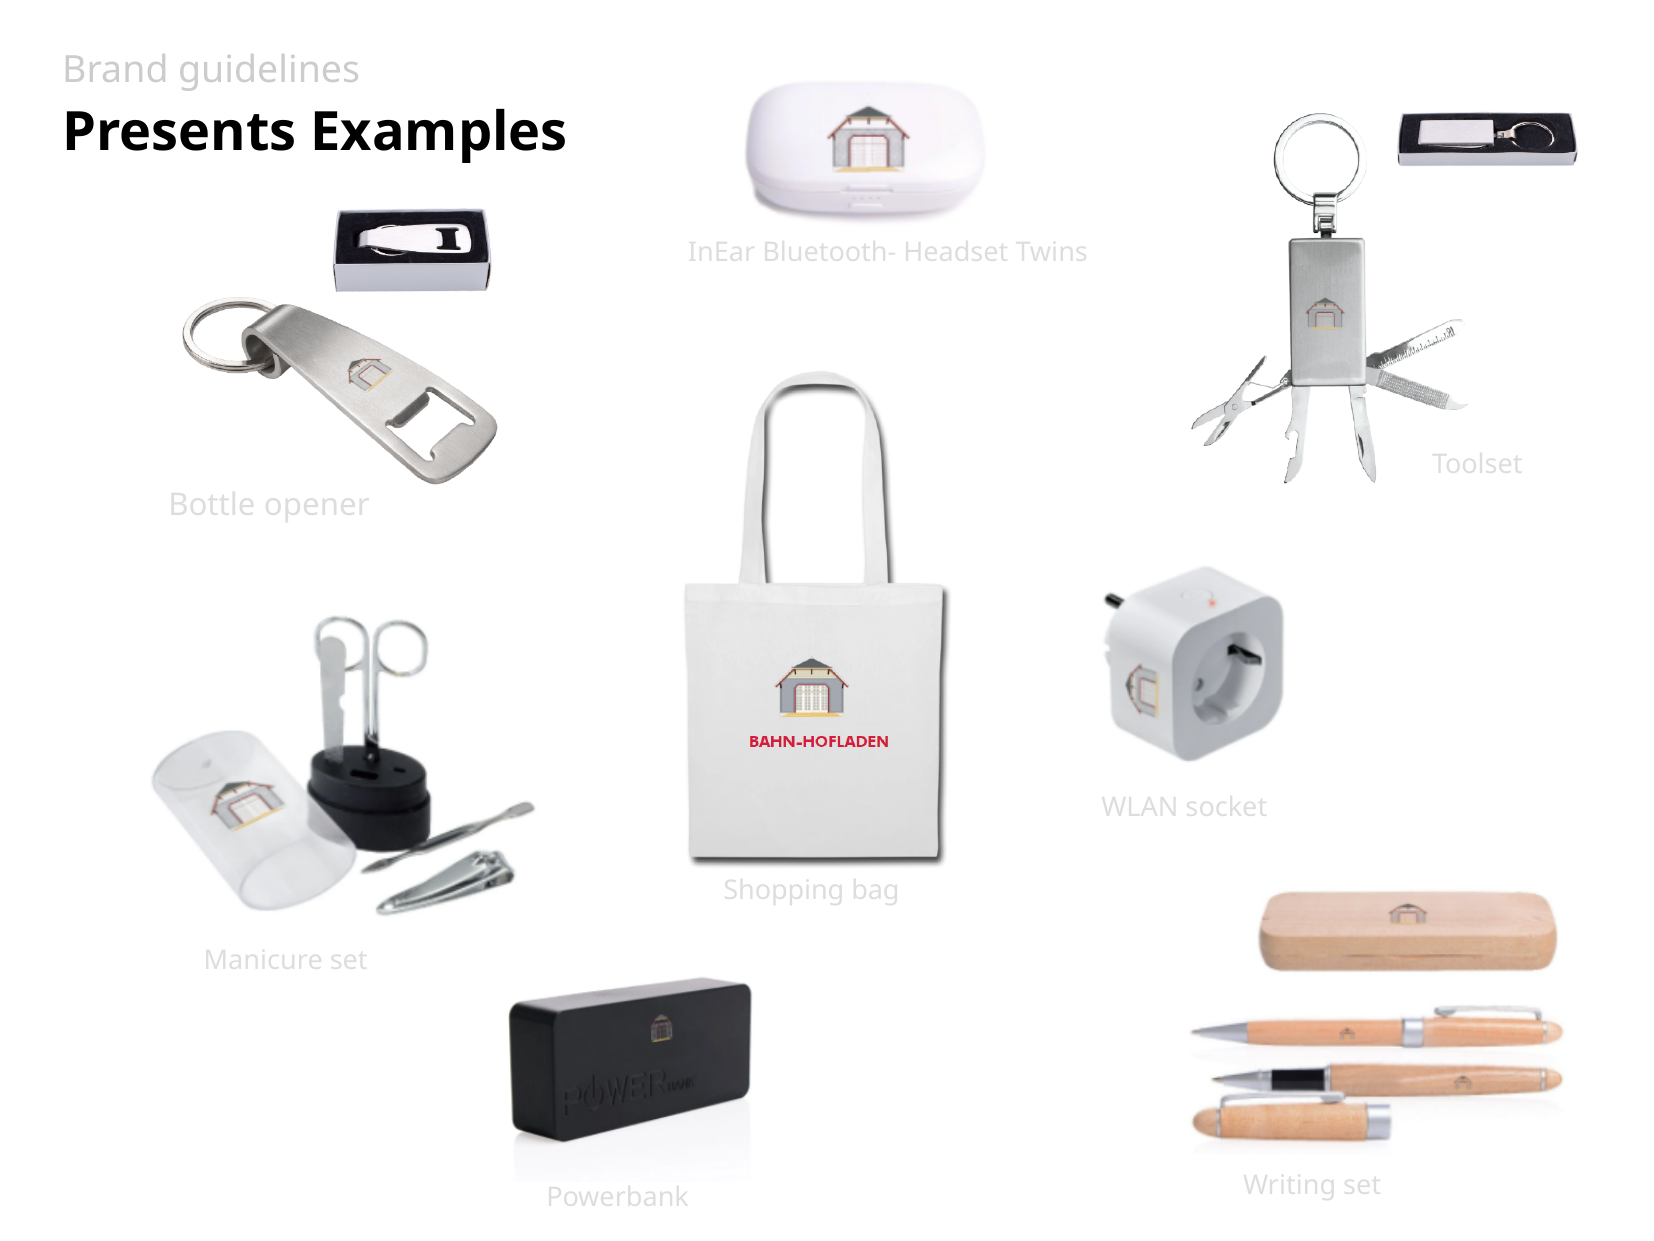

Brand guidelines
Presents Examples
InEar Bluetooth- Headset Twins
Toolset
Bottle opener
WLAN socket
Shopping bag
Manicure set
Writing set
Powerbank